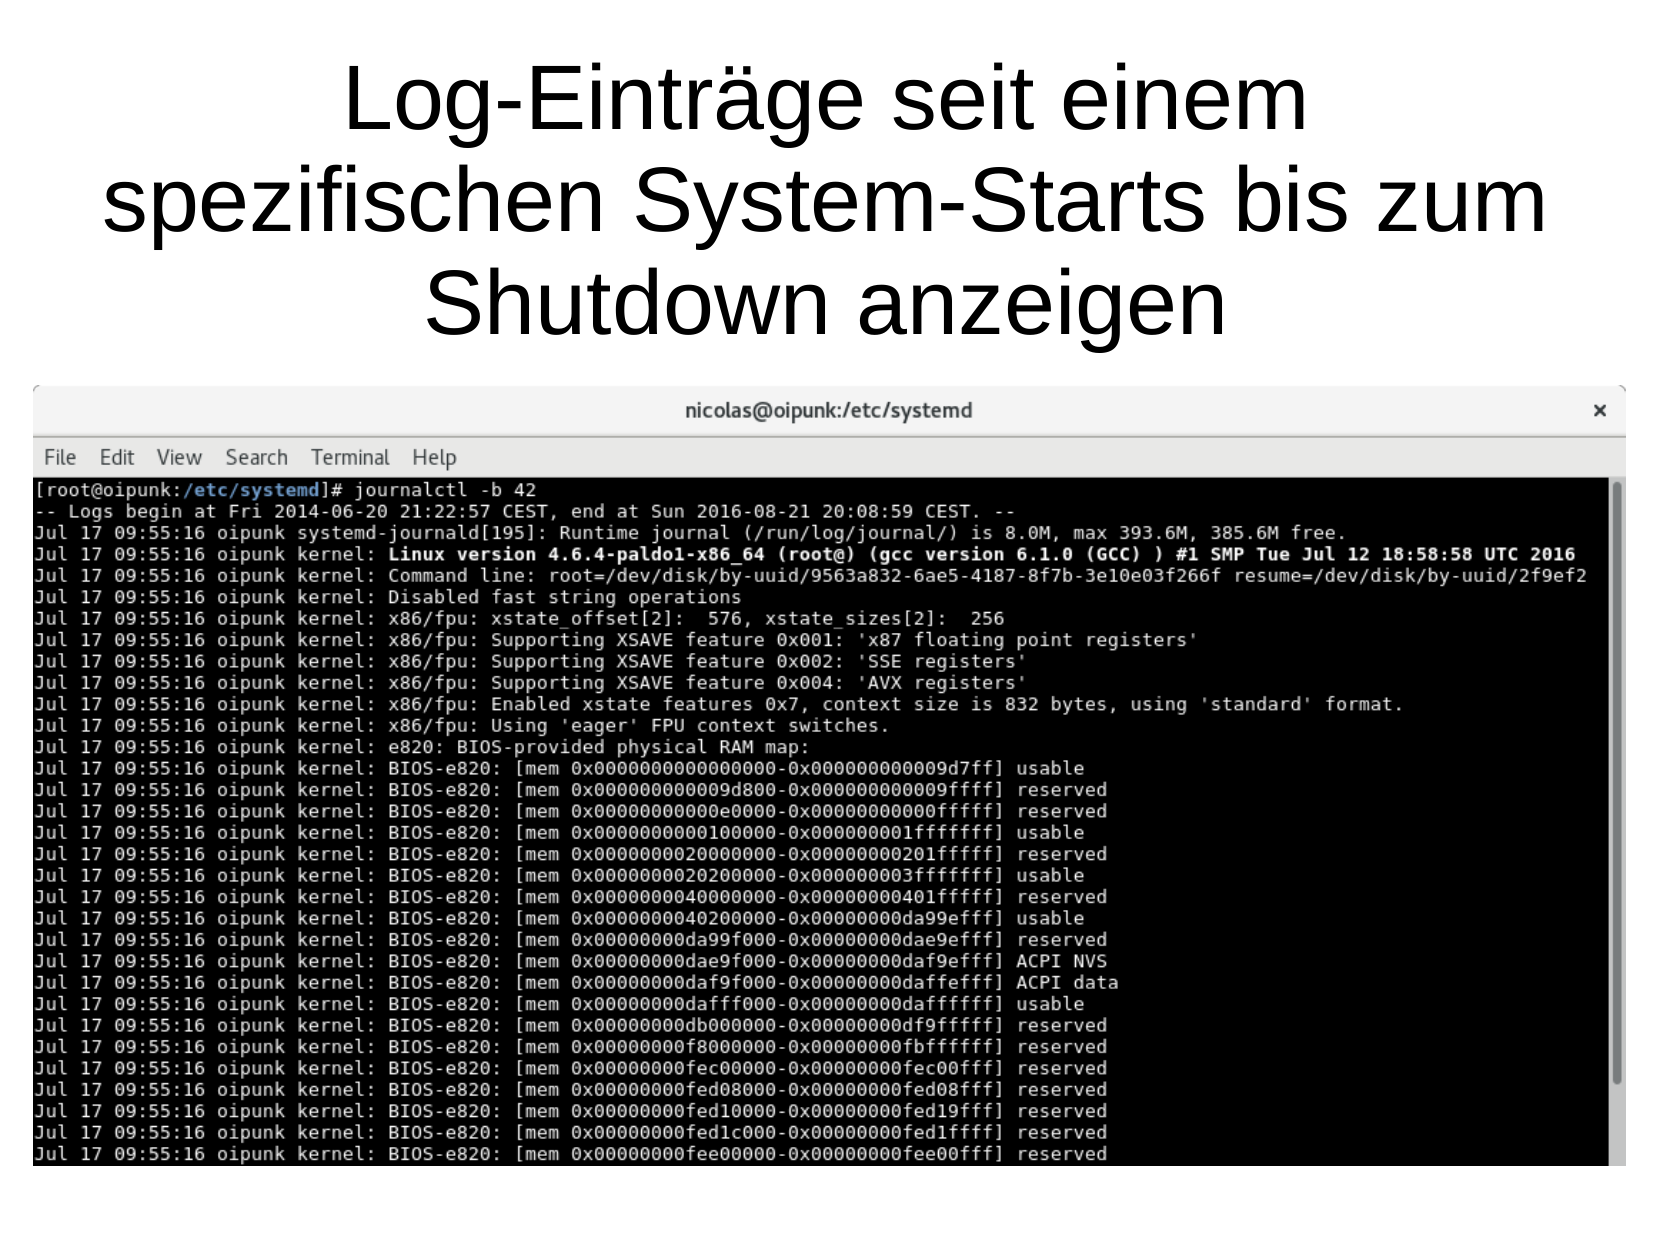

# Log-Einträge seit einem spezifischen System-Starts bis zum Shutdown anzeigen